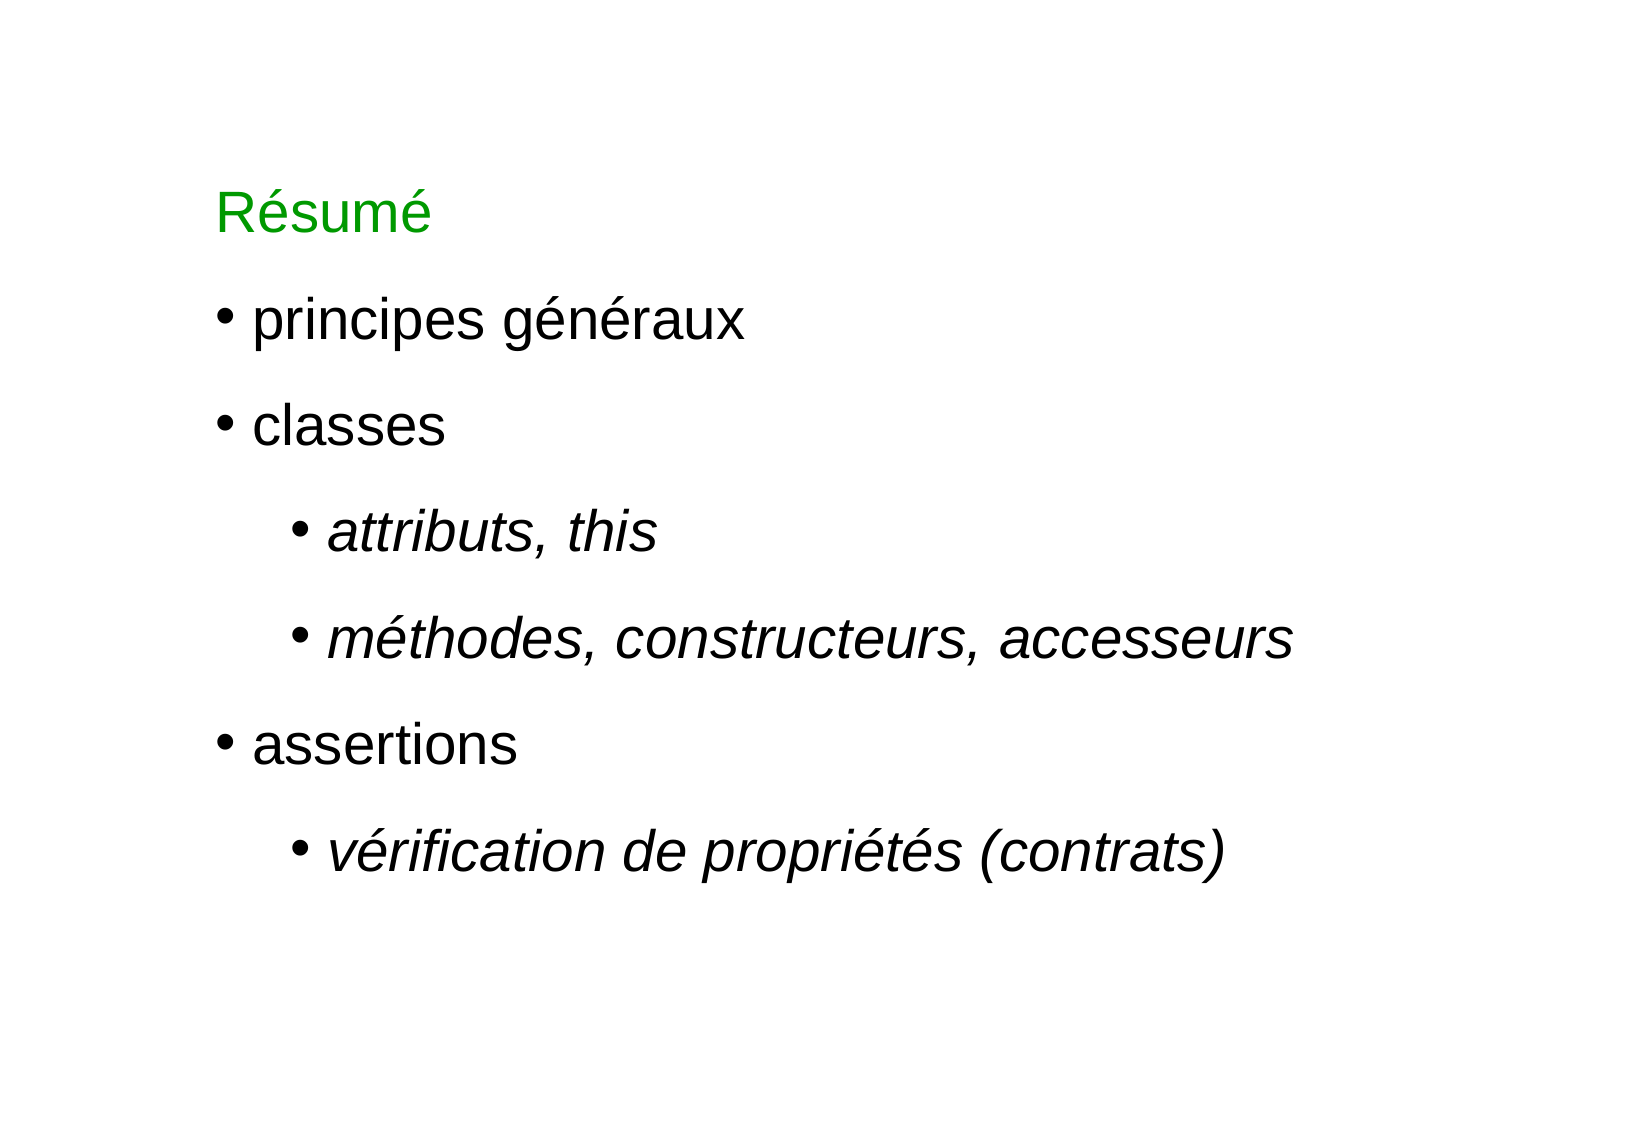

Résumé
 principes généraux
 classes
 attributs, this
 méthodes, constructeurs, accesseurs
 assertions
 vérification de propriétés (contrats)